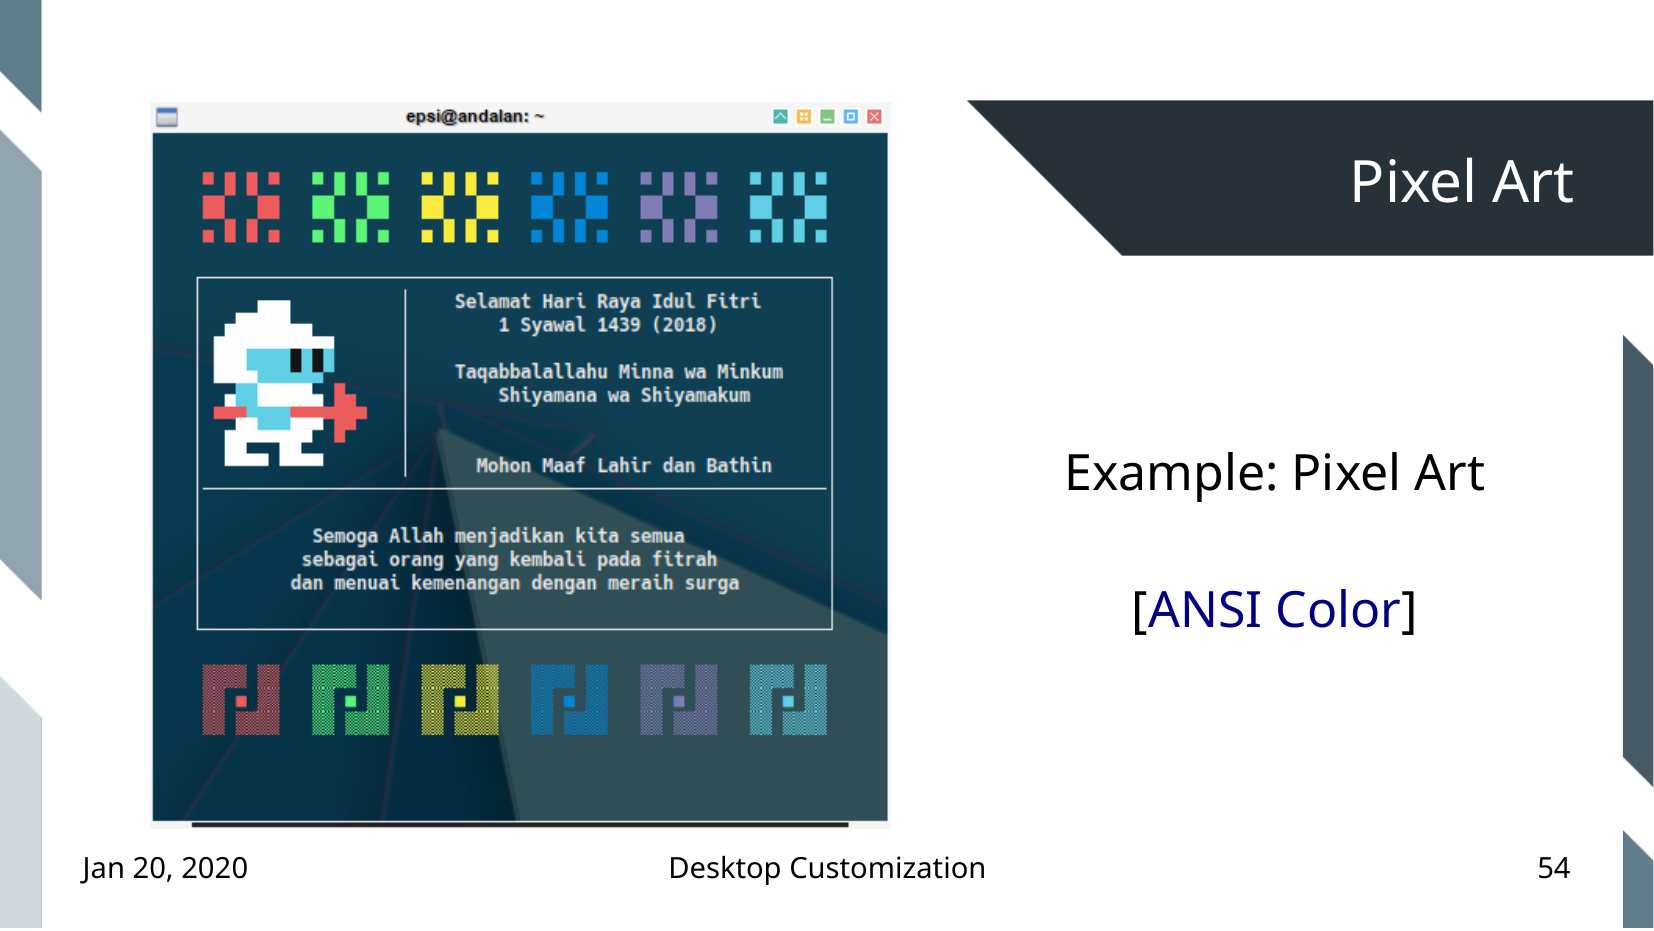

# Pixel Art
Example: Pixel Art
[ANSI Color]
Jan 20, 2020
Desktop Customization
54